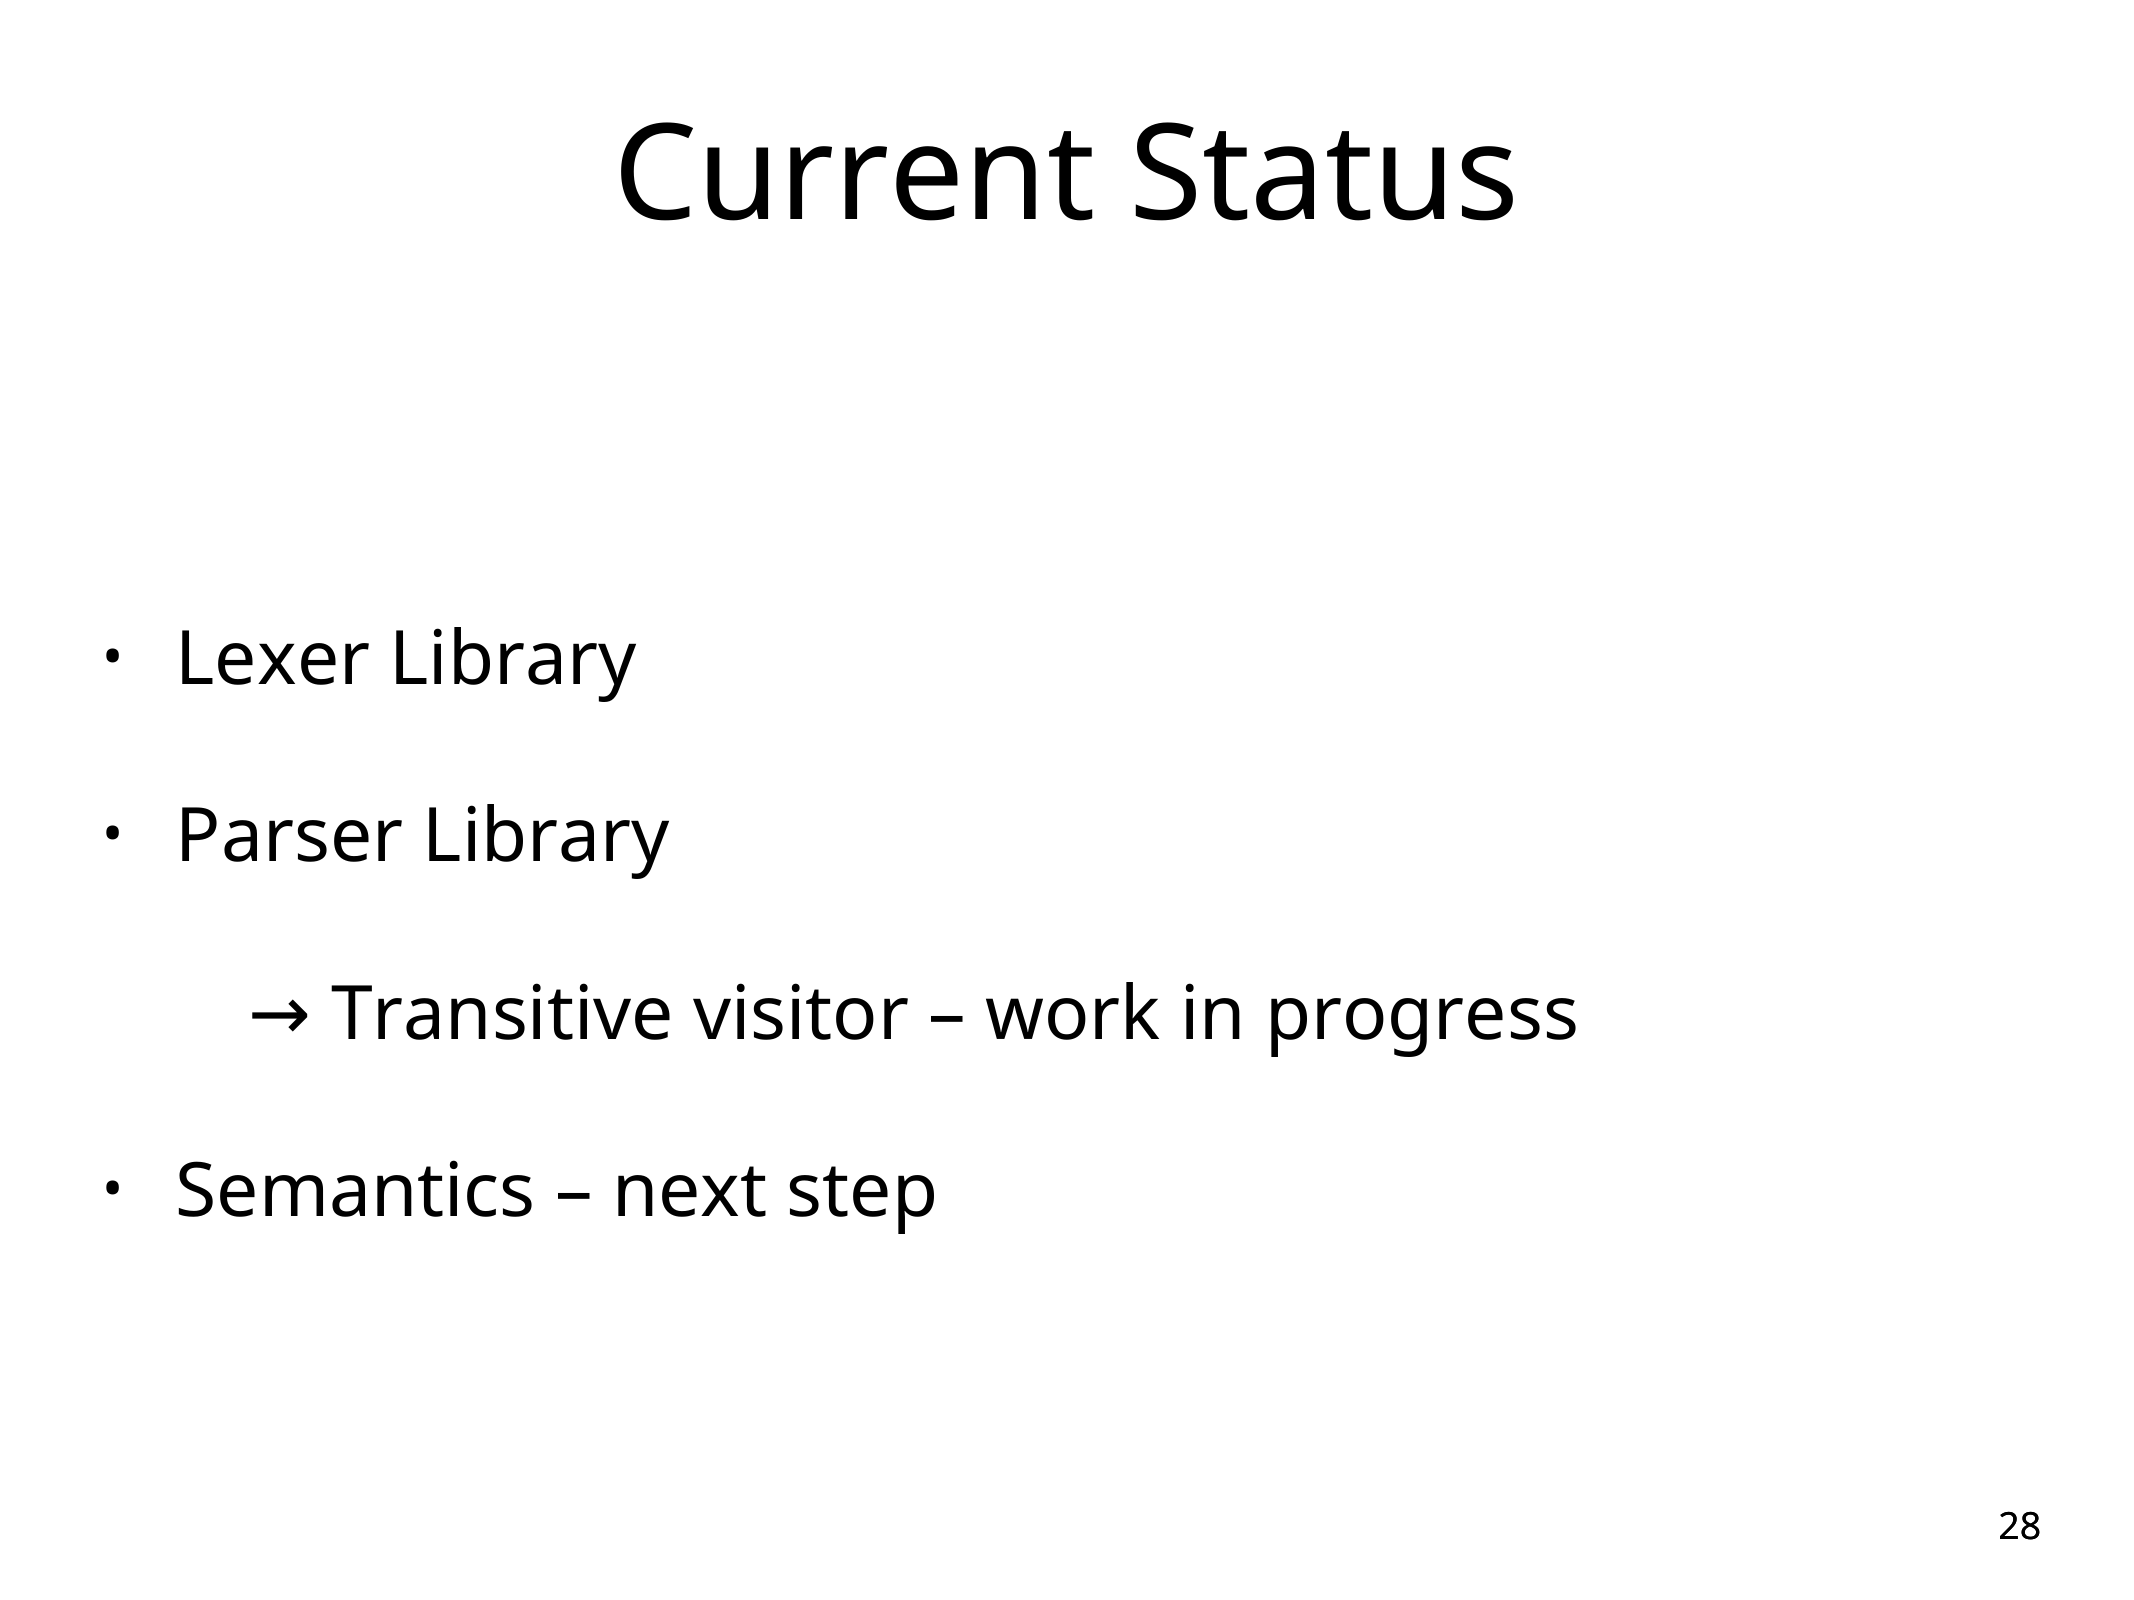

# Current Status
Lexer Library
Parser Library
→ Transitive visitor – work in progress
Semantics – next step
28